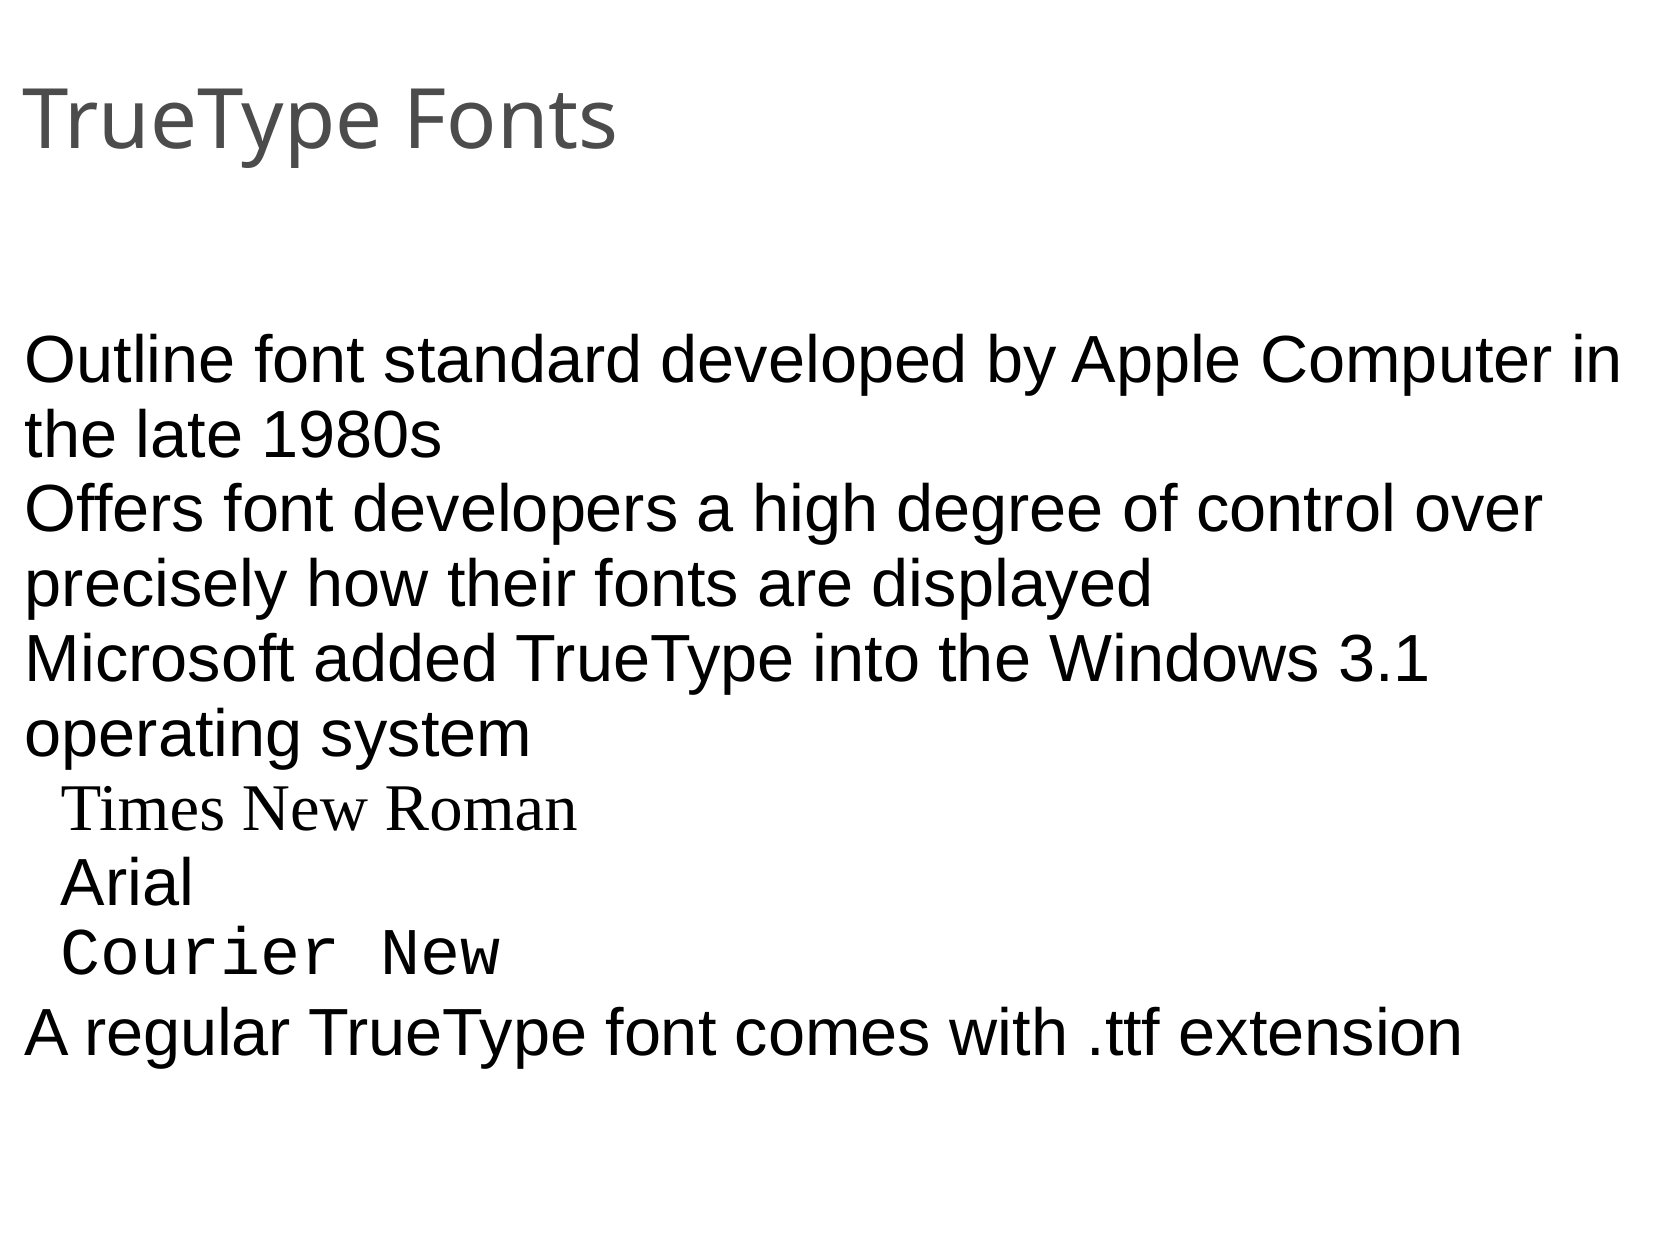

# TrueType Fonts
Outline font standard developed by Apple Computer in the late 1980s
Offers font developers a high degree of control over precisely how their fonts are displayed
Microsoft added TrueType into the Windows 3.1 operating system
Times New Roman
Arial
Courier New
A regular TrueType font comes with .ttf extension